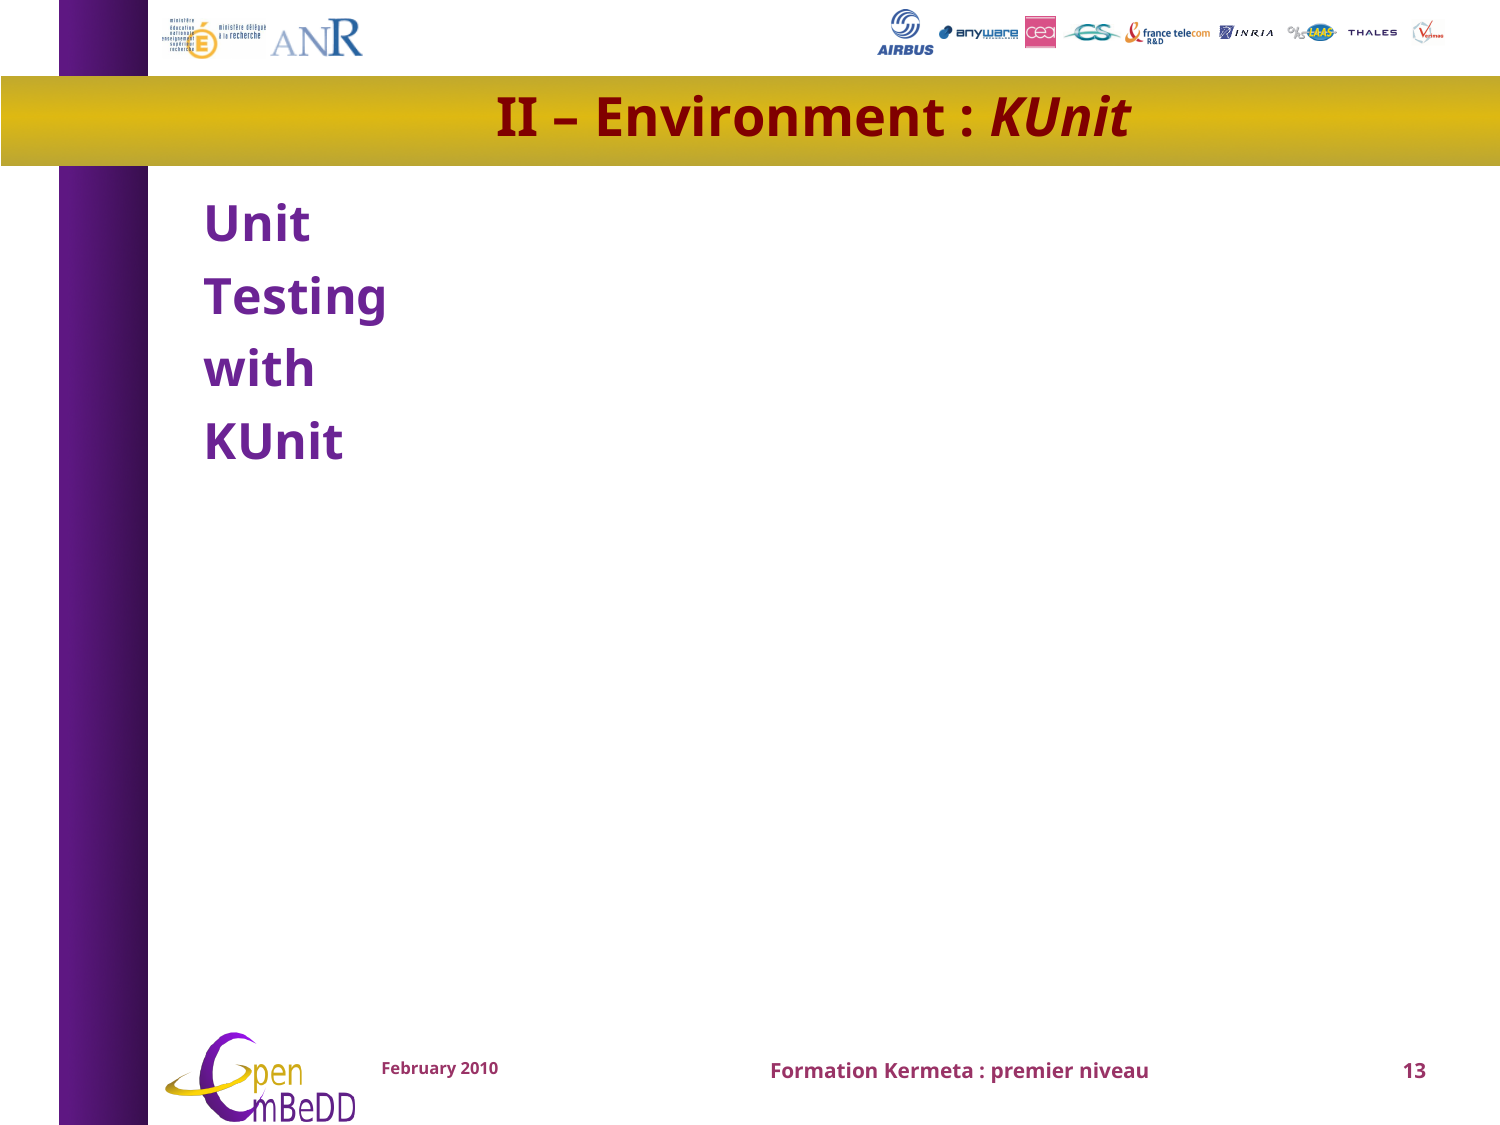

# II – Environment : KUnit
Unit
Testing
with
KUnit
Formation Kermeta : premier niveau
February 2010
12